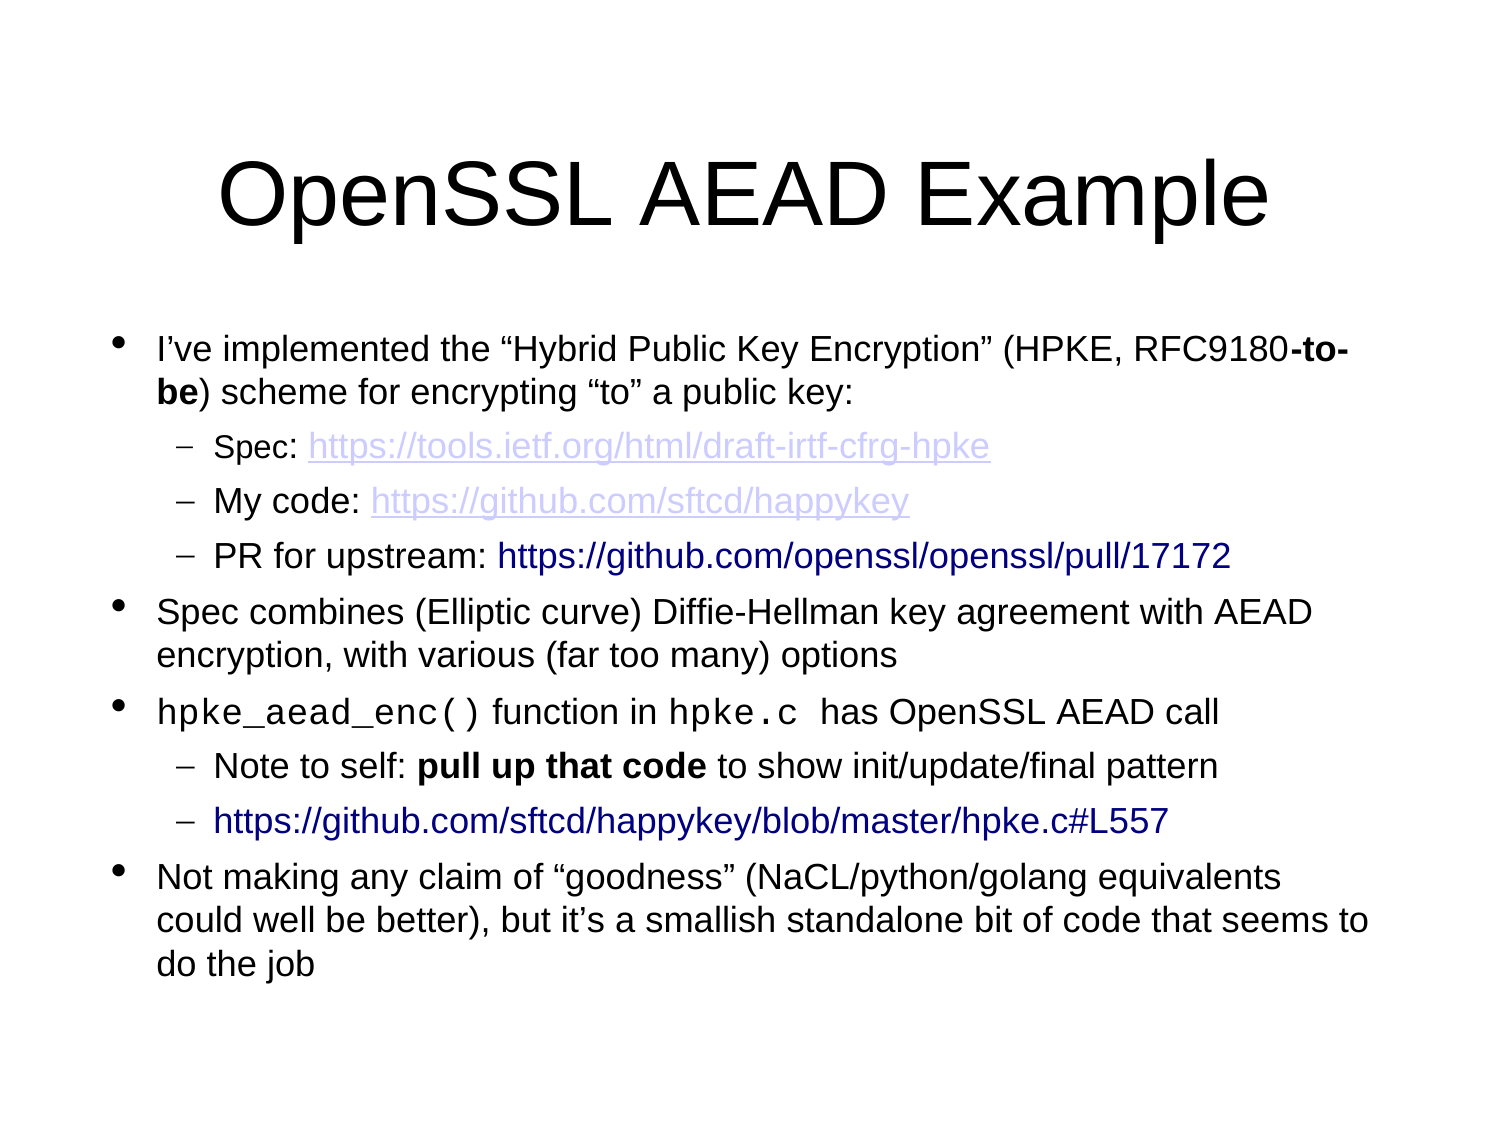

# OpenSSL AEAD Example
I’ve implemented the “Hybrid Public Key Encryption” (HPKE, RFC9180-to-be) scheme for encrypting “to” a public key:
Spec: https://tools.ietf.org/html/draft-irtf-cfrg-hpke
My code: https://github.com/sftcd/happykey
PR for upstream: https://github.com/openssl/openssl/pull/17172
Spec combines (Elliptic curve) Diffie-Hellman key agreement with AEAD encryption, with various (far too many) options
hpke_aead_enc() function in hpke.c has OpenSSL AEAD call
Note to self: pull up that code to show init/update/final pattern
https://github.com/sftcd/happykey/blob/master/hpke.c#L557
Not making any claim of “goodness” (NaCL/python/golang equivalents could well be better), but it’s a smallish standalone bit of code that seems to do the job